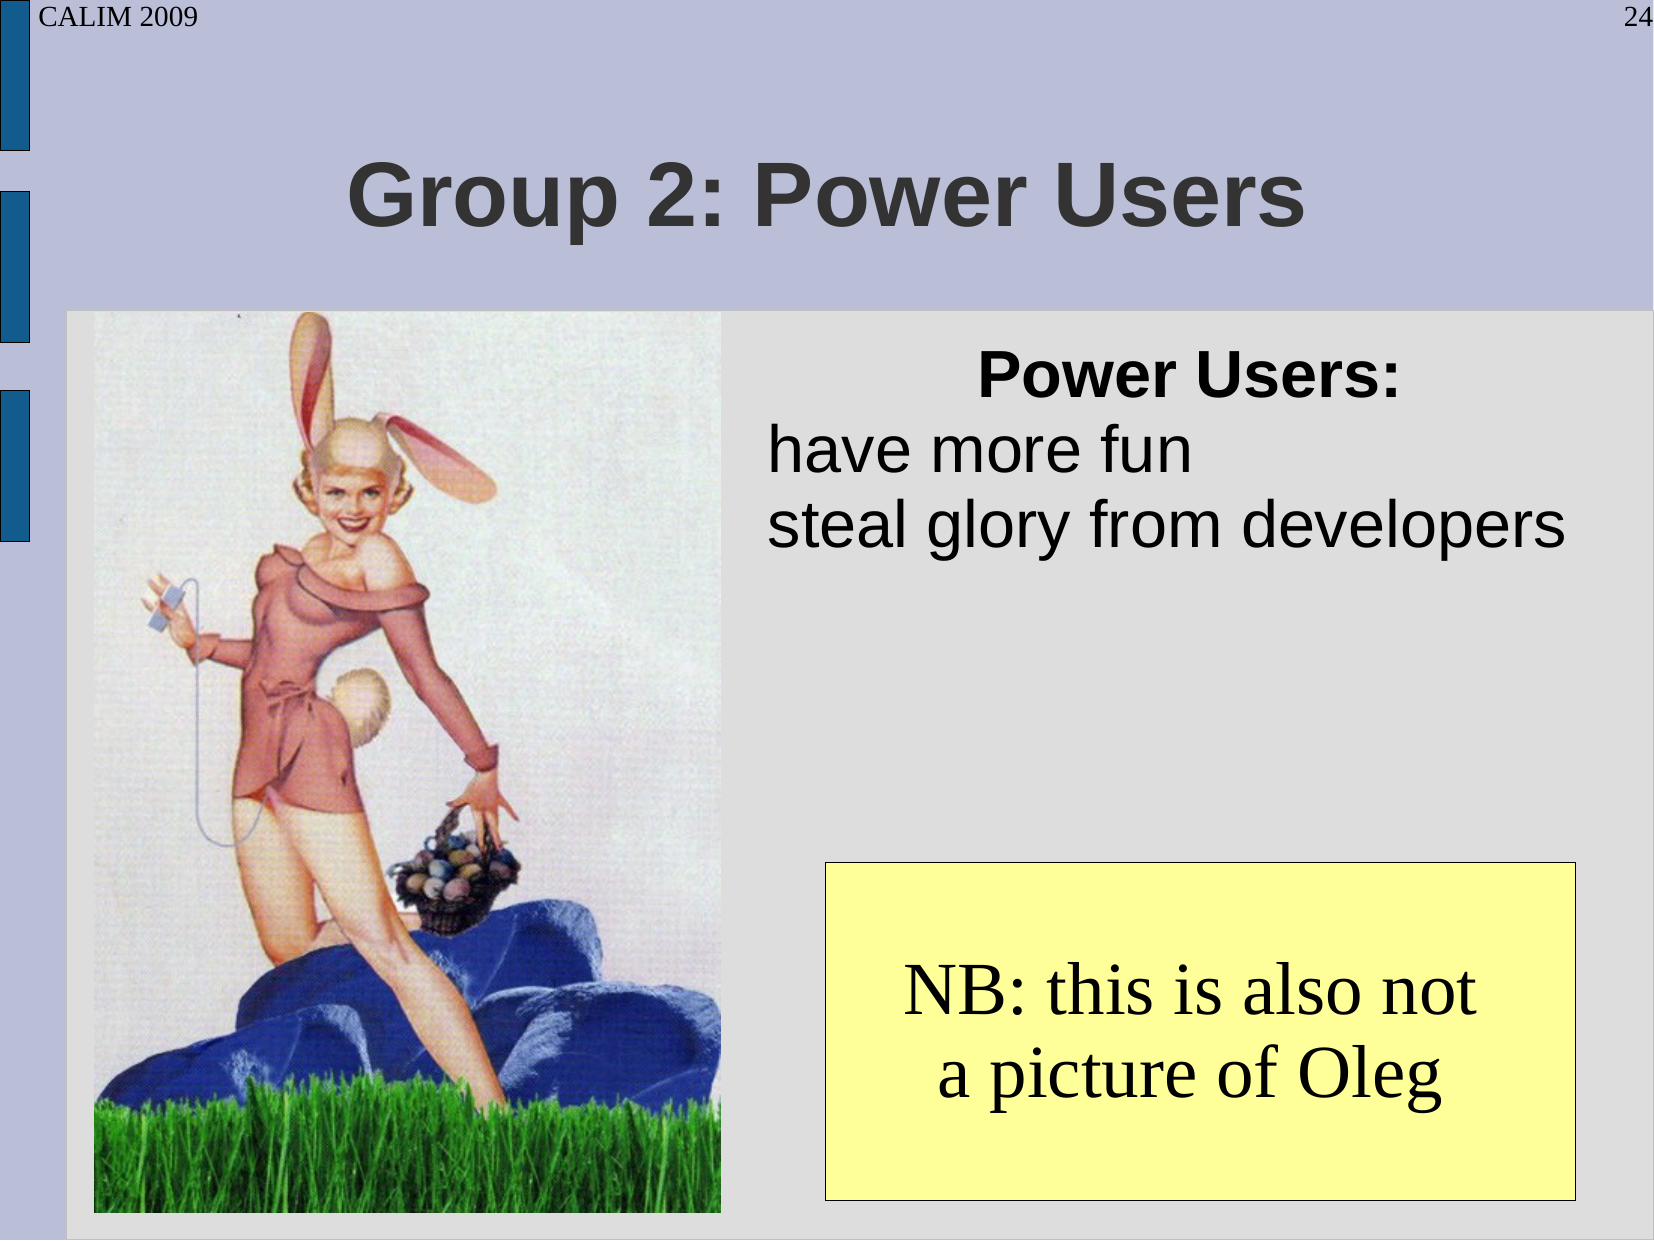

CALIM 2009
24
# Group 2: Power Users
Power Users:
have more fun
steal glory from developers
NB: this is also not
a picture of Oleg